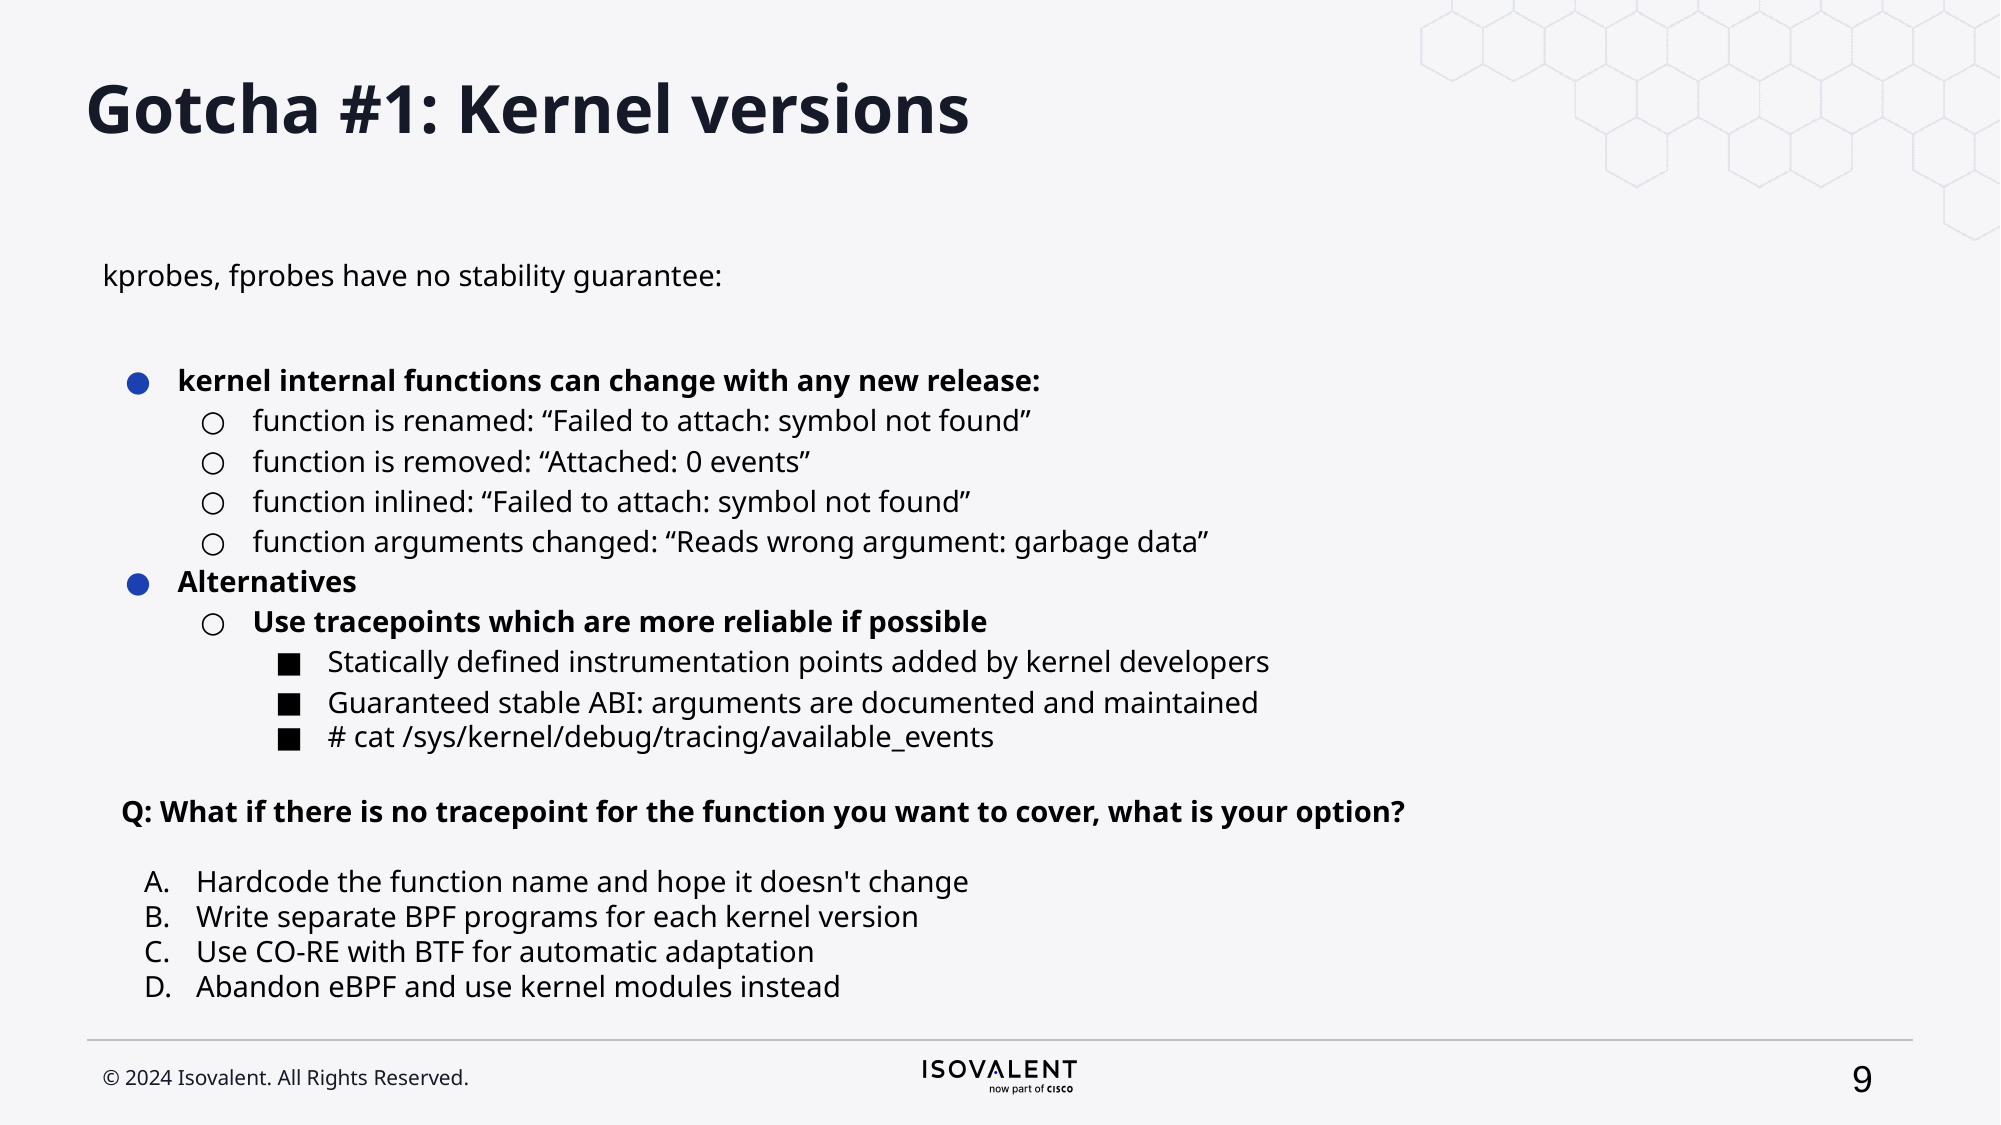

# Gotcha #1: Kernel versions
kprobes, fprobes have no stability guarantee:
kernel internal functions can change with any new release:
function is renamed: “Failed to attach: symbol not found”
function is removed: “Attached: 0 events”
function inlined: “Failed to attach: symbol not found”
function arguments changed: “Reads wrong argument: garbage data”
Alternatives
Use tracepoints which are more reliable if possible
Statically defined instrumentation points added by kernel developers
Guaranteed stable ABI: arguments are documented and maintained
# cat /sys/kernel/debug/tracing/available_events
Q: What if there is no tracepoint for the function you want to cover, what is your option?
Hardcode the function name and hope it doesn't change
Write separate BPF programs for each kernel version
Use CO-RE with BTF for automatic adaptation
Abandon eBPF and use kernel modules instead